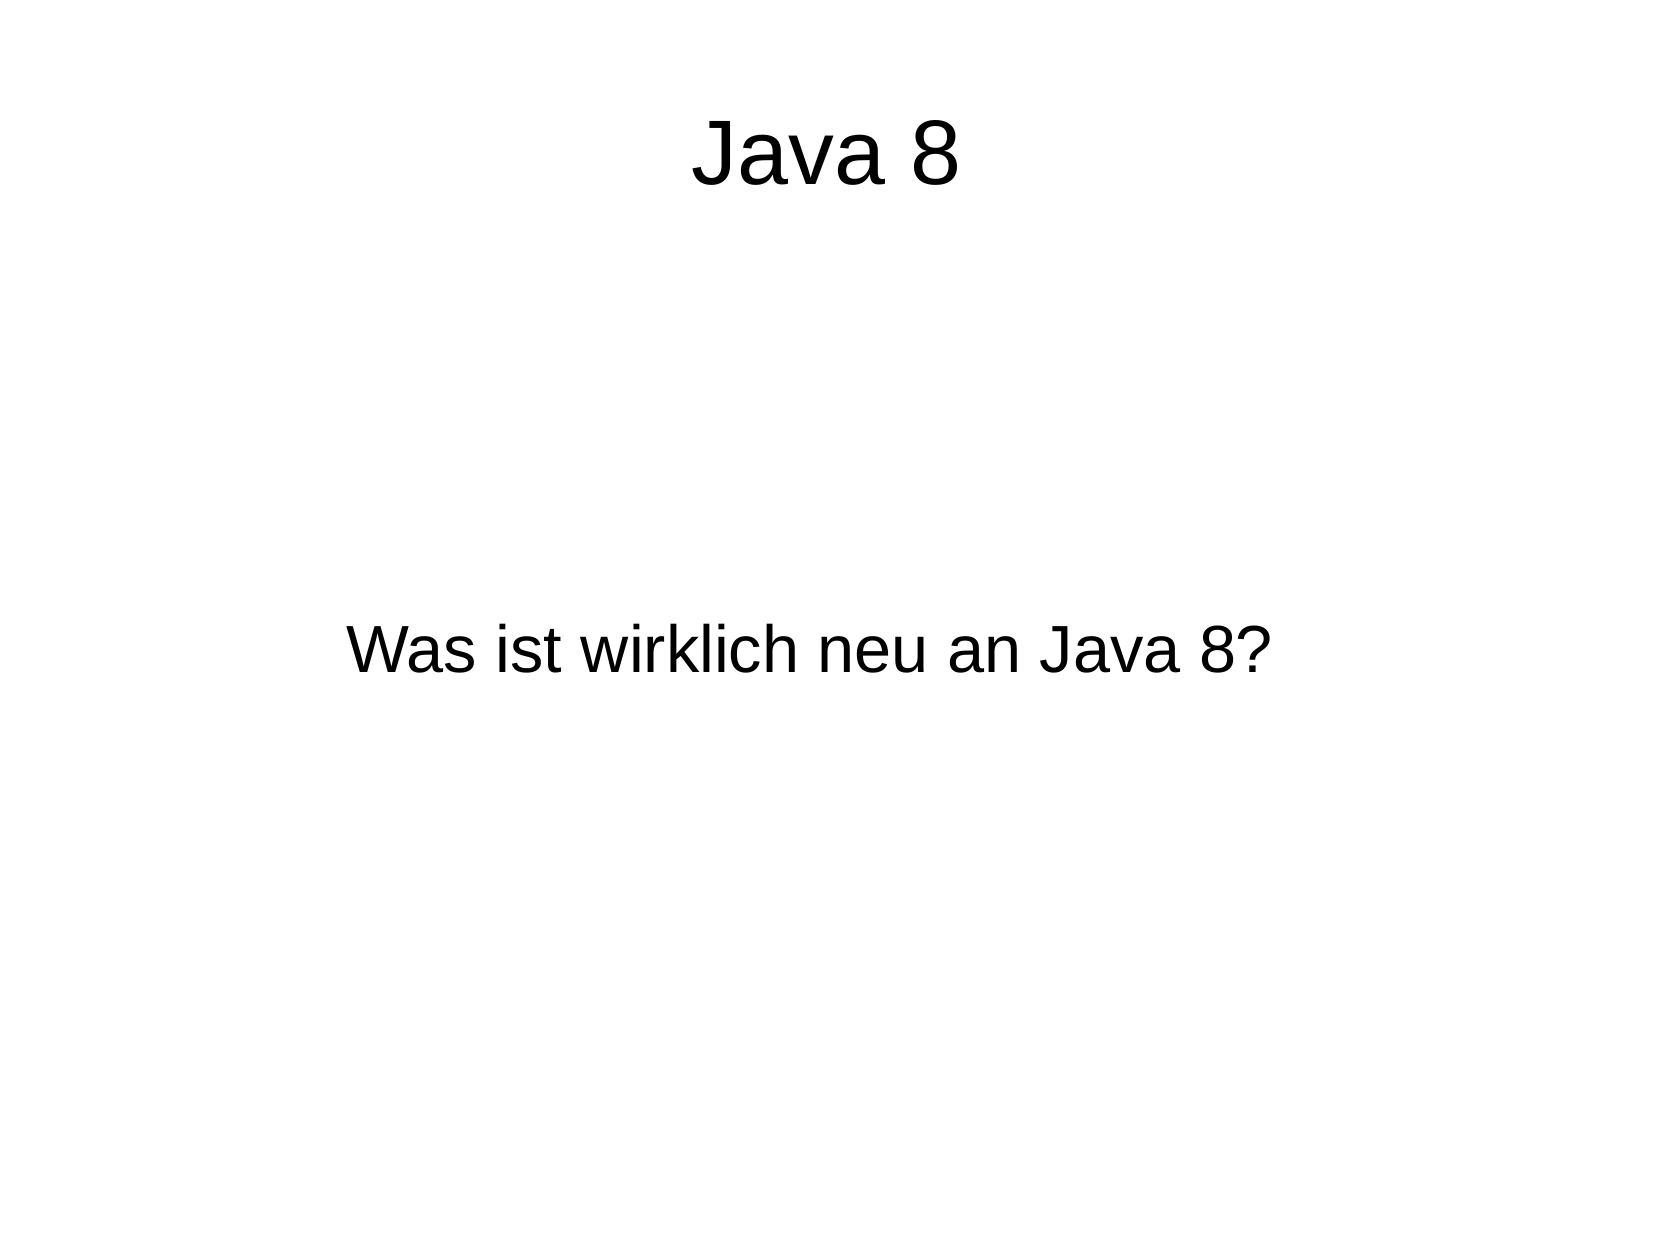

# Java 8
Was ist wirklich neu an Java 8?